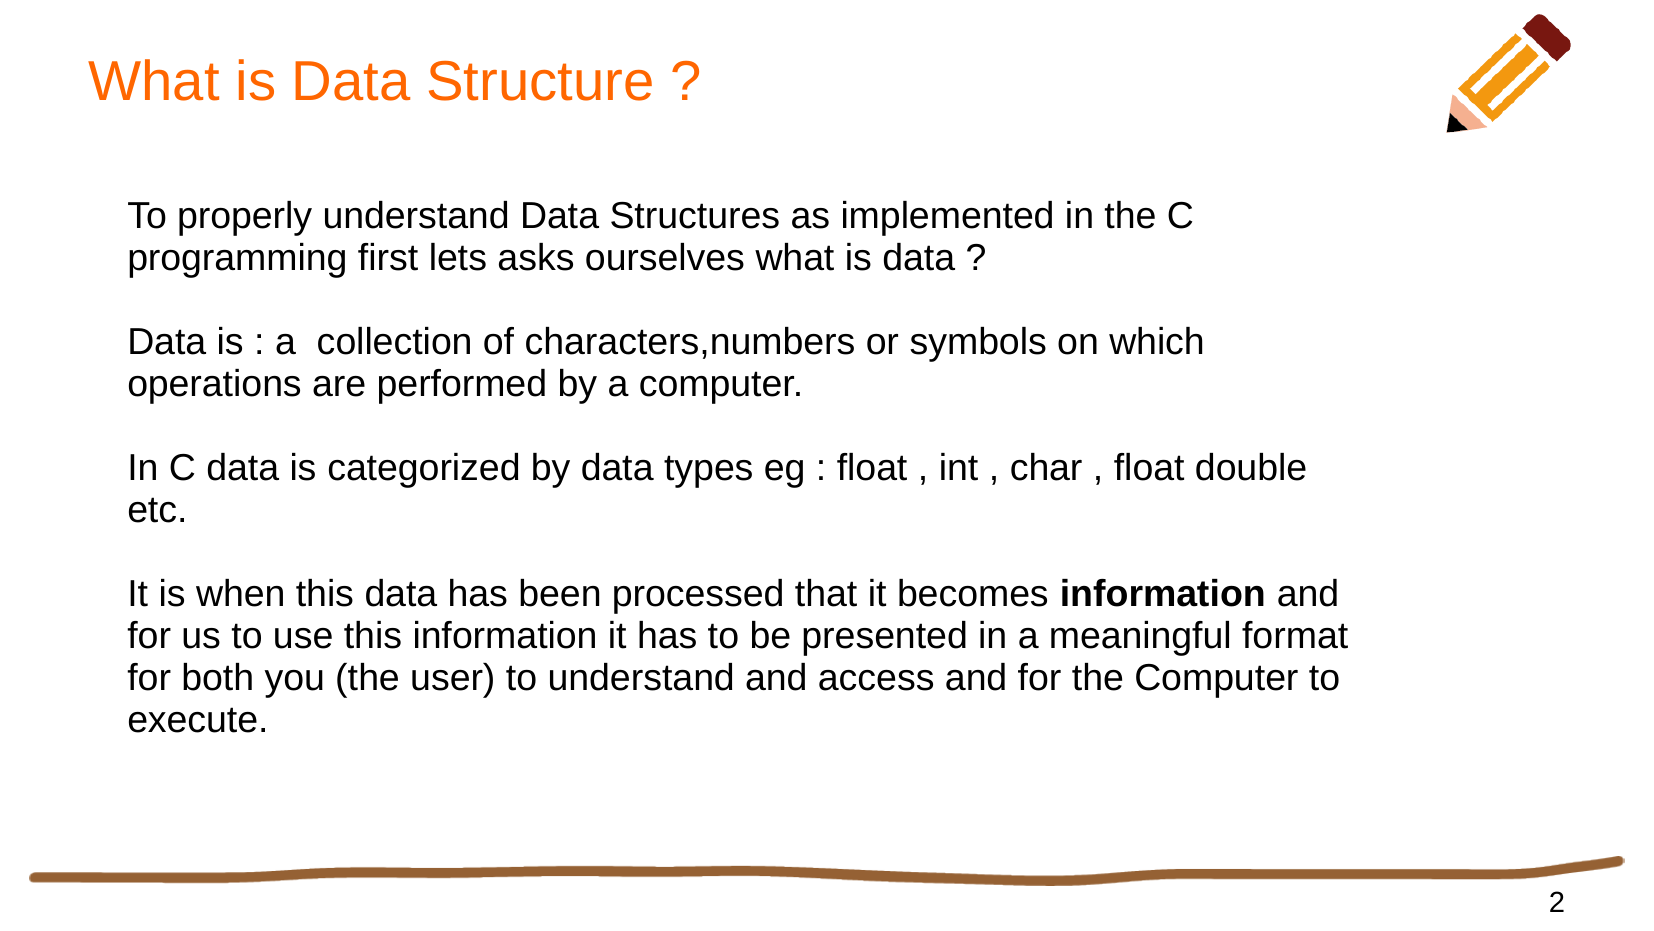

# What is Data Structure ?
To properly understand Data Structures as implemented in the C programming first lets asks ourselves what is data ?
Data is : a collection of characters,numbers or symbols on which operations are performed by a computer.
In C data is categorized by data types eg : float , int , char , float double etc.
It is when this data has been processed that it becomes information and for us to use this information it has to be presented in a meaningful format for both you (the user) to understand and access and for the Computer to execute.
2